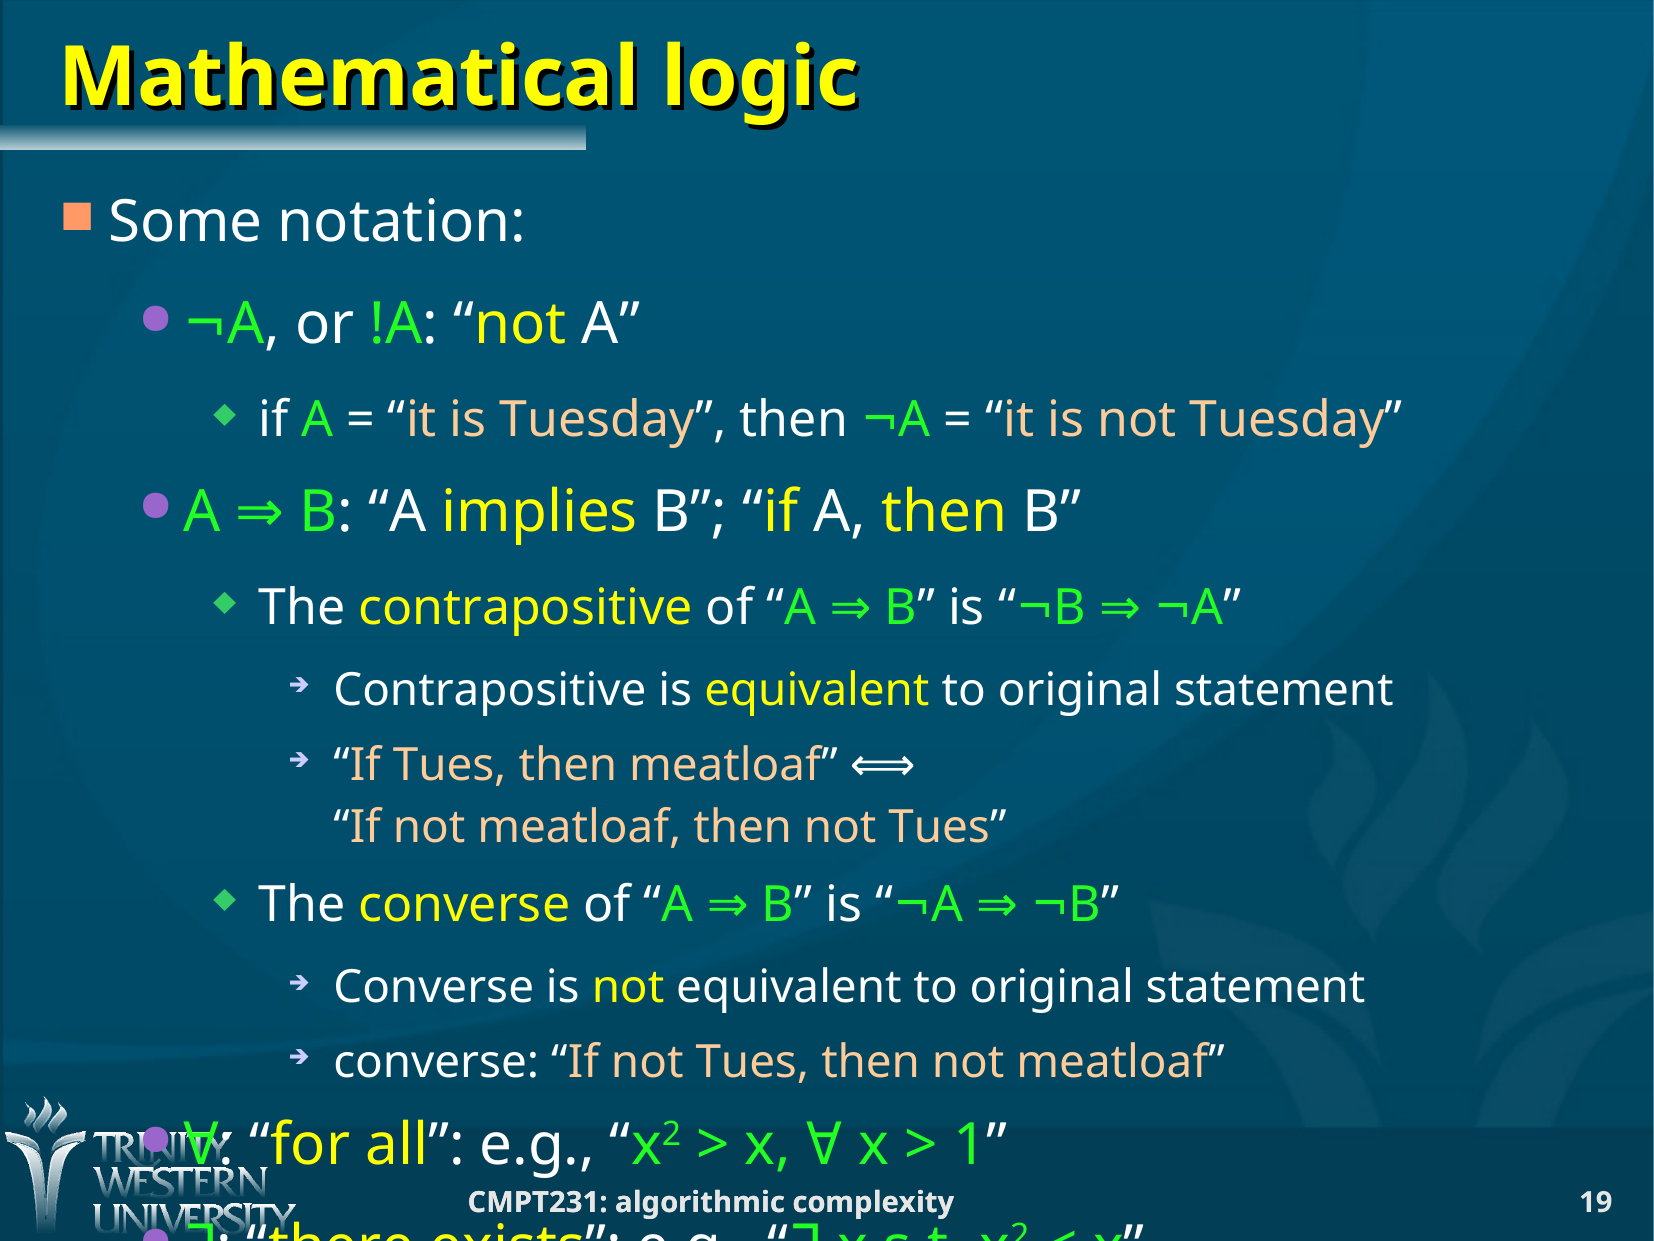

# Mathematical logic
Some notation:
¬A, or !A: “not A”
if A = “it is Tuesday”, then ¬A = “it is not Tuesday”
A ⇒ B: “A implies B”; “if A, then B”
The contrapositive of “A ⇒ B” is “¬B ⇒ ¬A”
Contrapositive is equivalent to original statement
“If Tues, then meatloaf” ⟺
“If not meatloaf, then not Tues”
The converse of “A ⇒ B” is “¬A ⇒ ¬B”
Converse is not equivalent to original statement
converse: “If not Tues, then not meatloaf”
∀: “for all”: e.g., “x2 > x, ∀ x > 1”
∃: “there exists”: e.g., “∃ x s.t. x2 < x”
CMPT231: algorithmic complexity
19